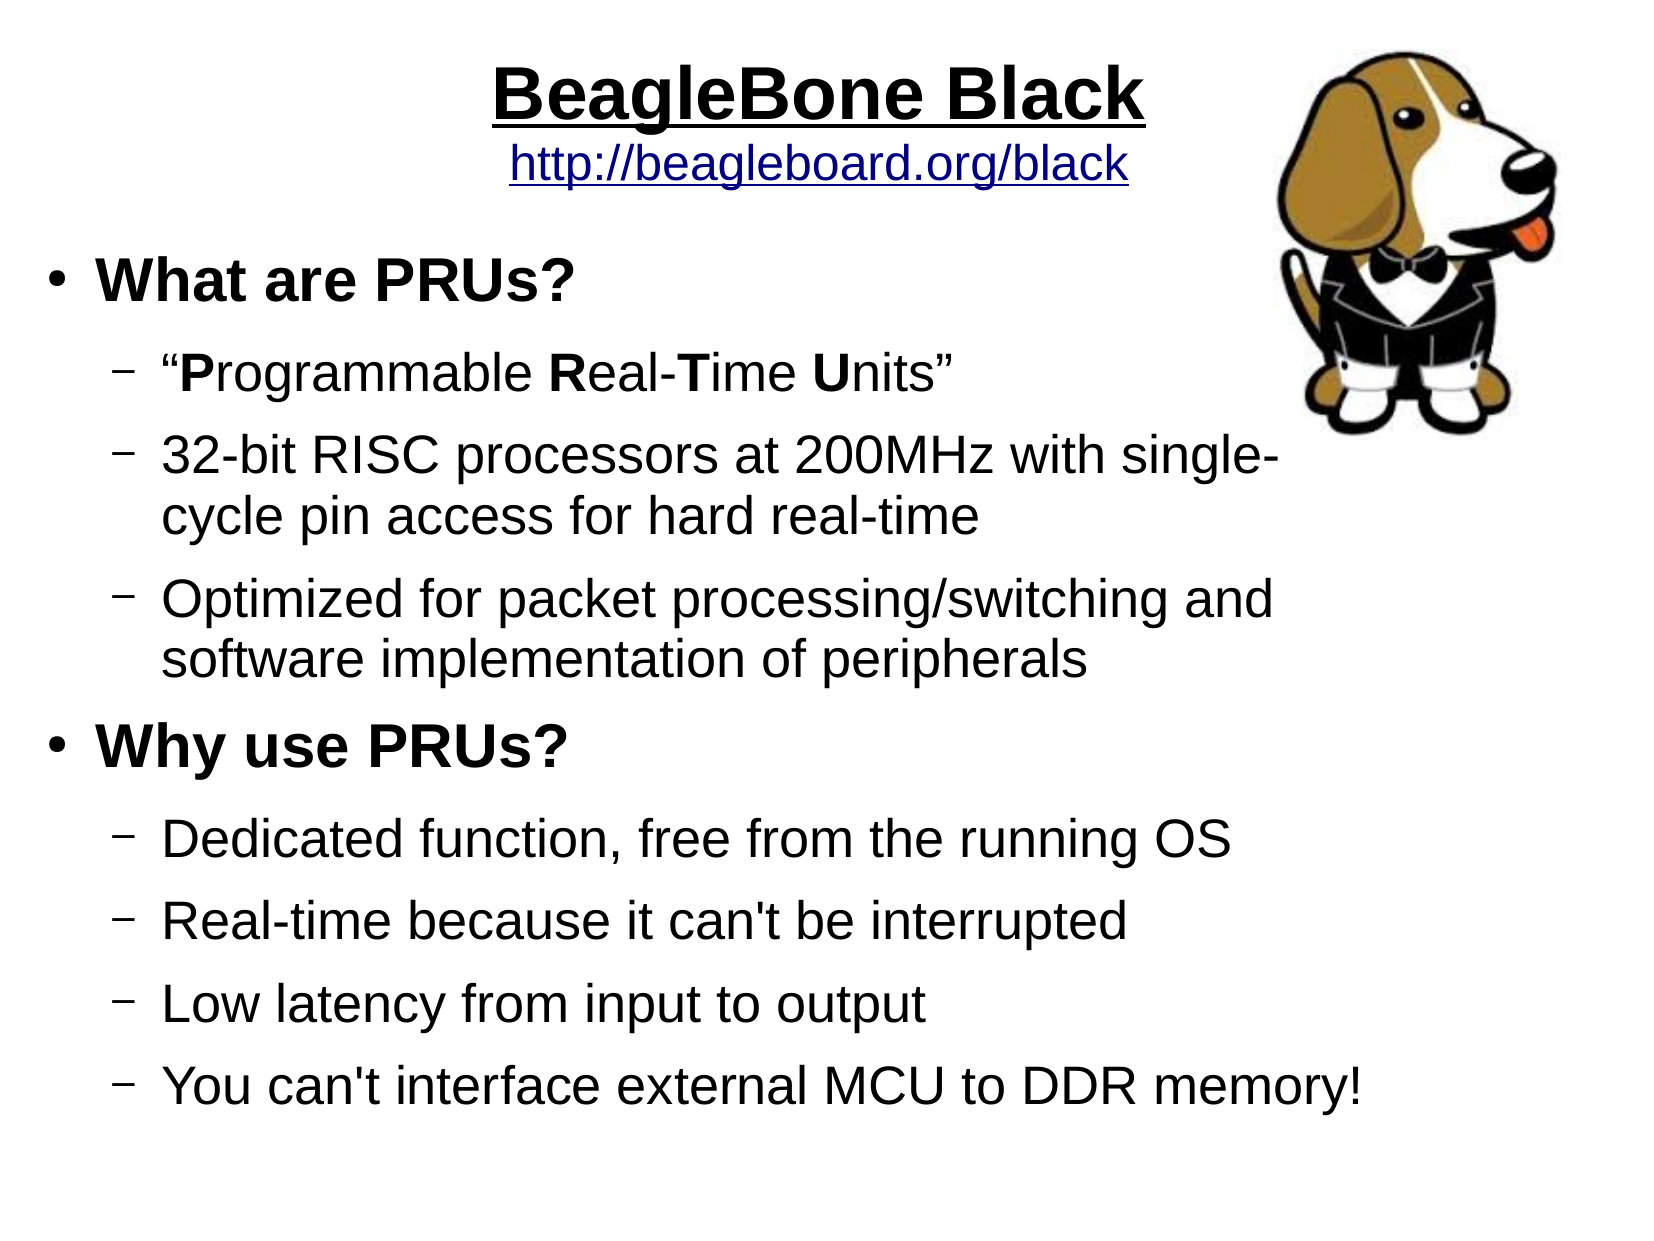

# BeagleBone Black http://beagleboard.org/black
What are PRUs?
“Programmable Real-Time Units”
32-bit RISC processors at 200MHz with single-cycle pin access for hard real-time
Optimized for packet processing/switching and software implementation of peripherals
Why use PRUs?
Dedicated function, free from the running OS
Real-time because it can't be interrupted
Low latency from input to output
You can't interface external MCU to DDR memory!